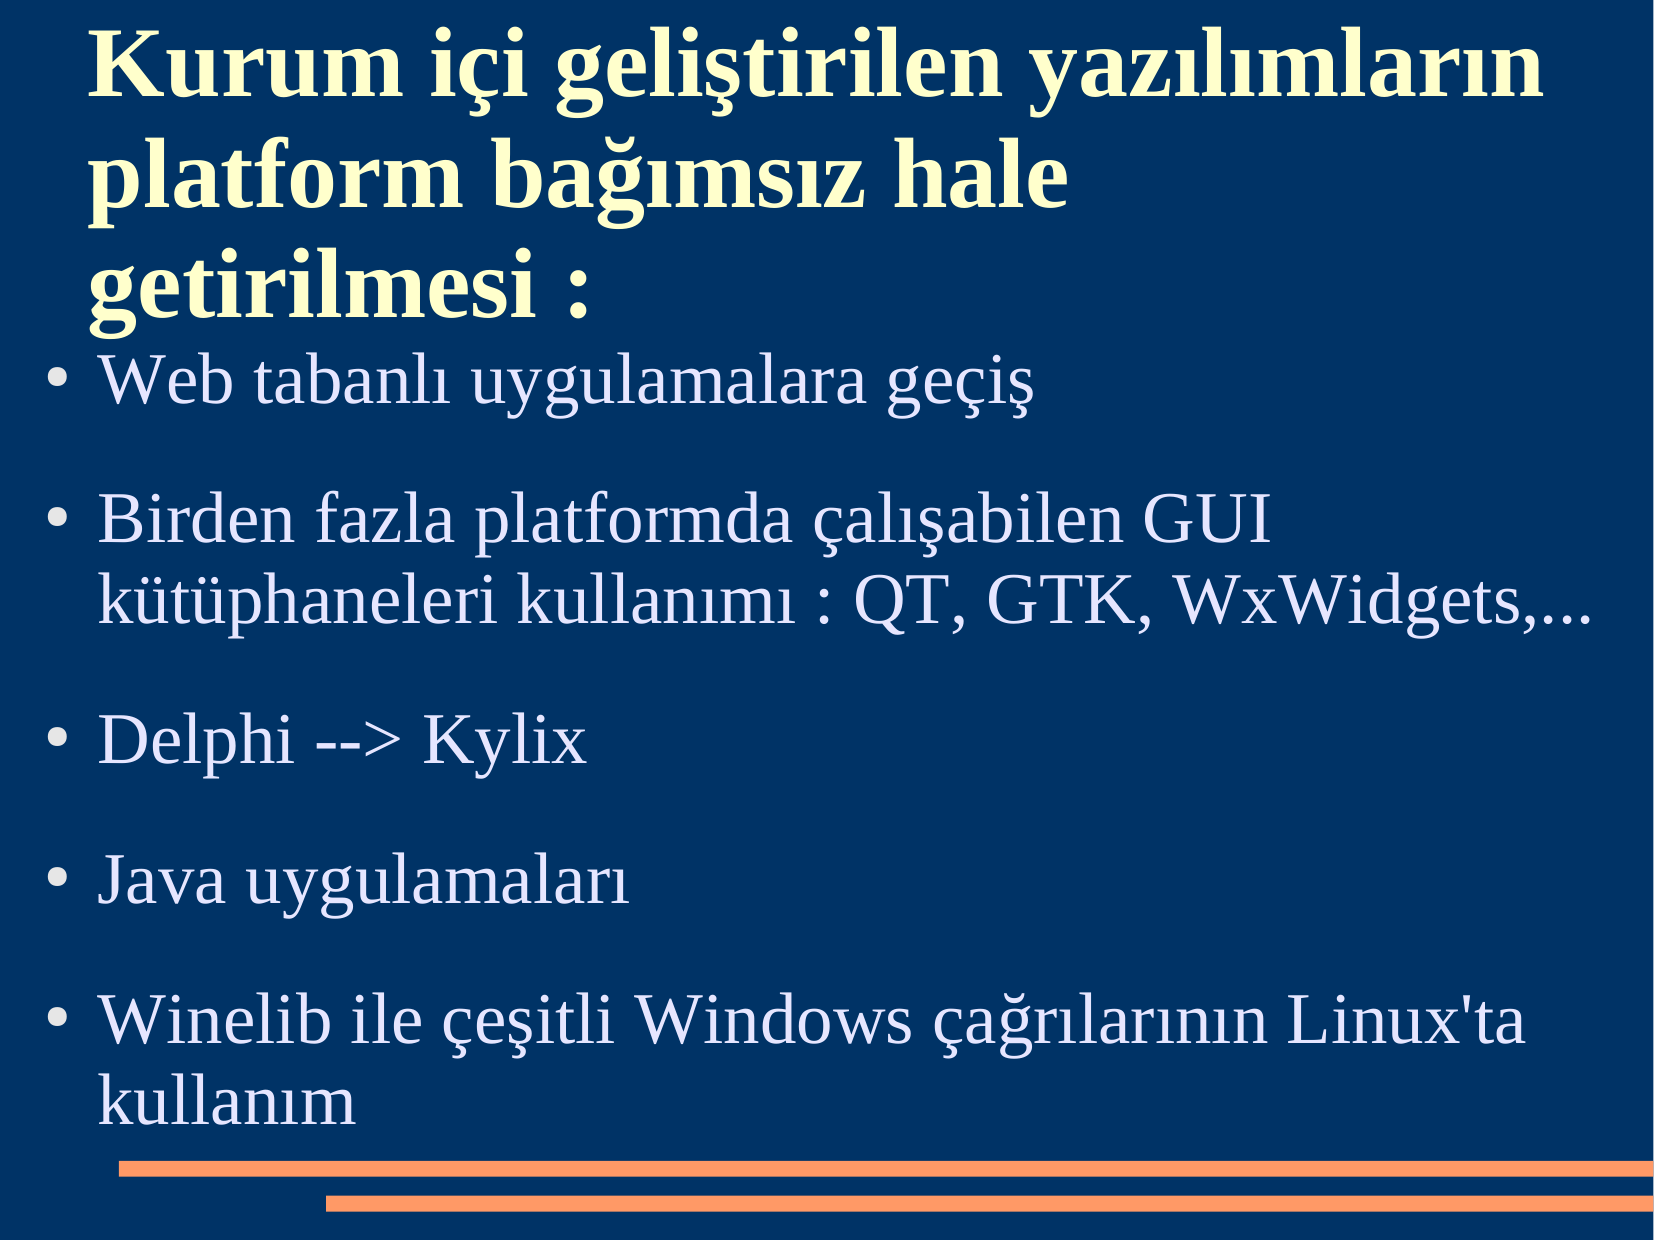

# Kurum içi geliştirilen yazılımların platform bağımsız hale getirilmesi :
Web tabanlı uygulamalara geçiş
Birden fazla platformda çalışabilen GUI kütüphaneleri kullanımı : QT, GTK, WxWidgets,...
Delphi --> Kylix
Java uygulamaları
Winelib ile çeşitli Windows çağrılarının Linux'ta kullanım